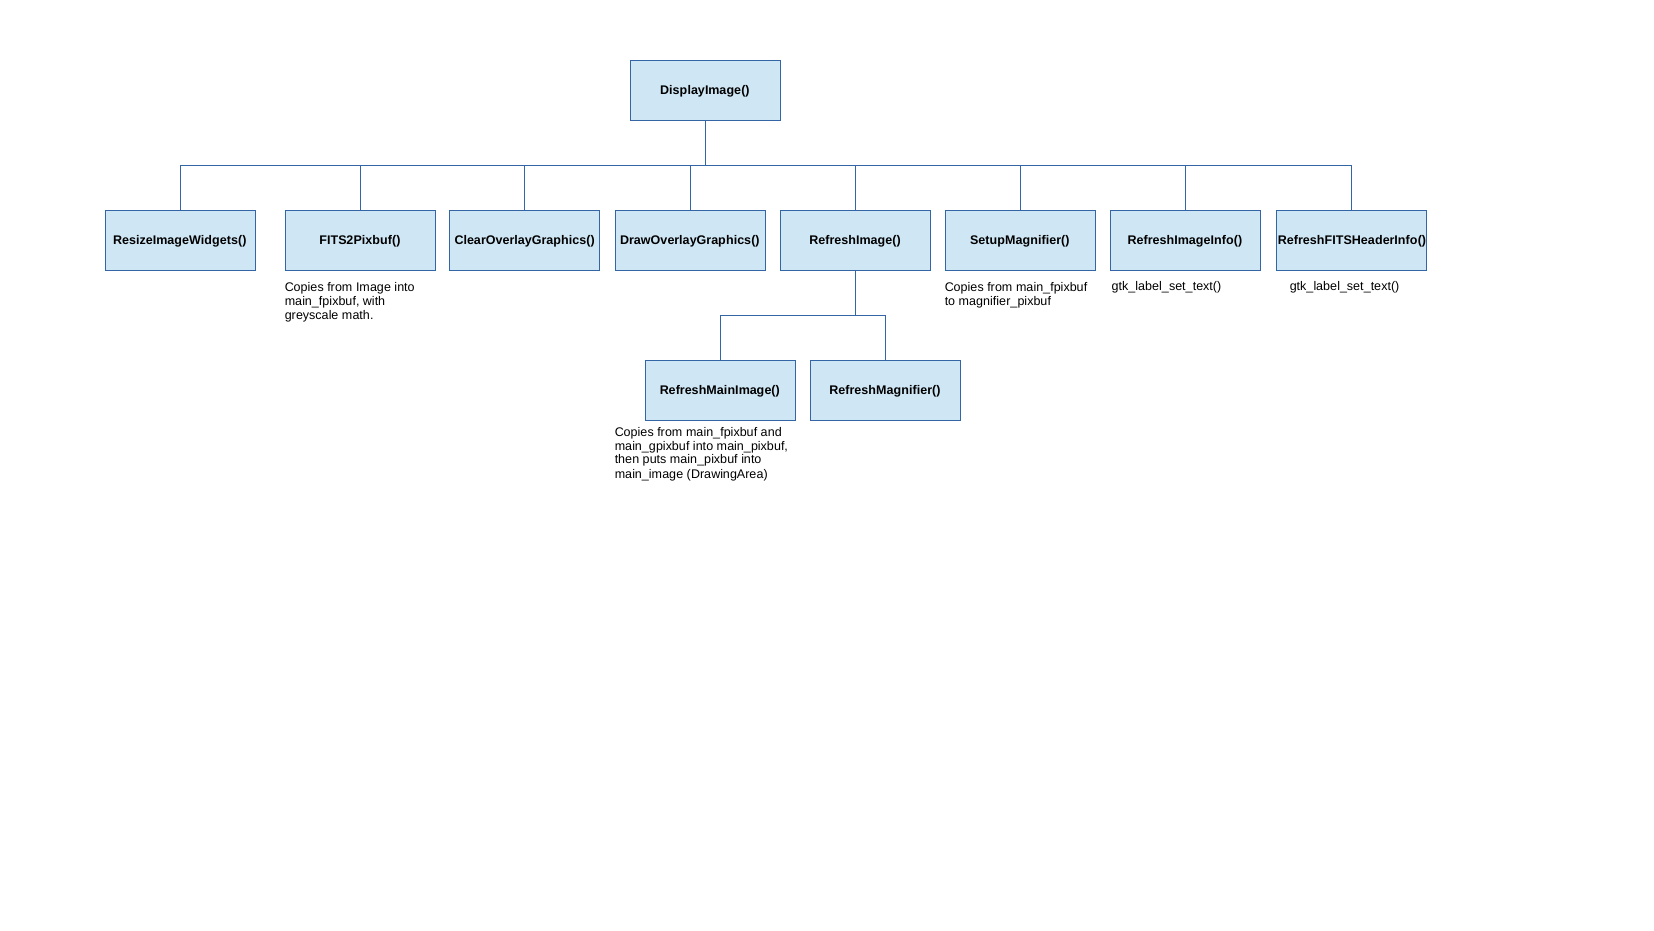

DisplayImage()
ResizeImageWidgets()
FITS2Pixbuf()
ClearOverlayGraphics()
DrawOverlayGraphics()
RefreshImage()
SetupMagnifier()
RefreshImageInfo()
RefreshFITSHeaderInfo()
gtk_label_set_text()
gtk_label_set_text()
Copies from Image into main_fpixbuf, with greyscale math.
Copies from main_fpixbuf to magnifier_pixbuf
RefreshMainImage()
RefreshMagnifier()
Copies from main_fpixbuf and main_gpixbuf into main_pixbuf, then puts main_pixbuf into main_image (DrawingArea)